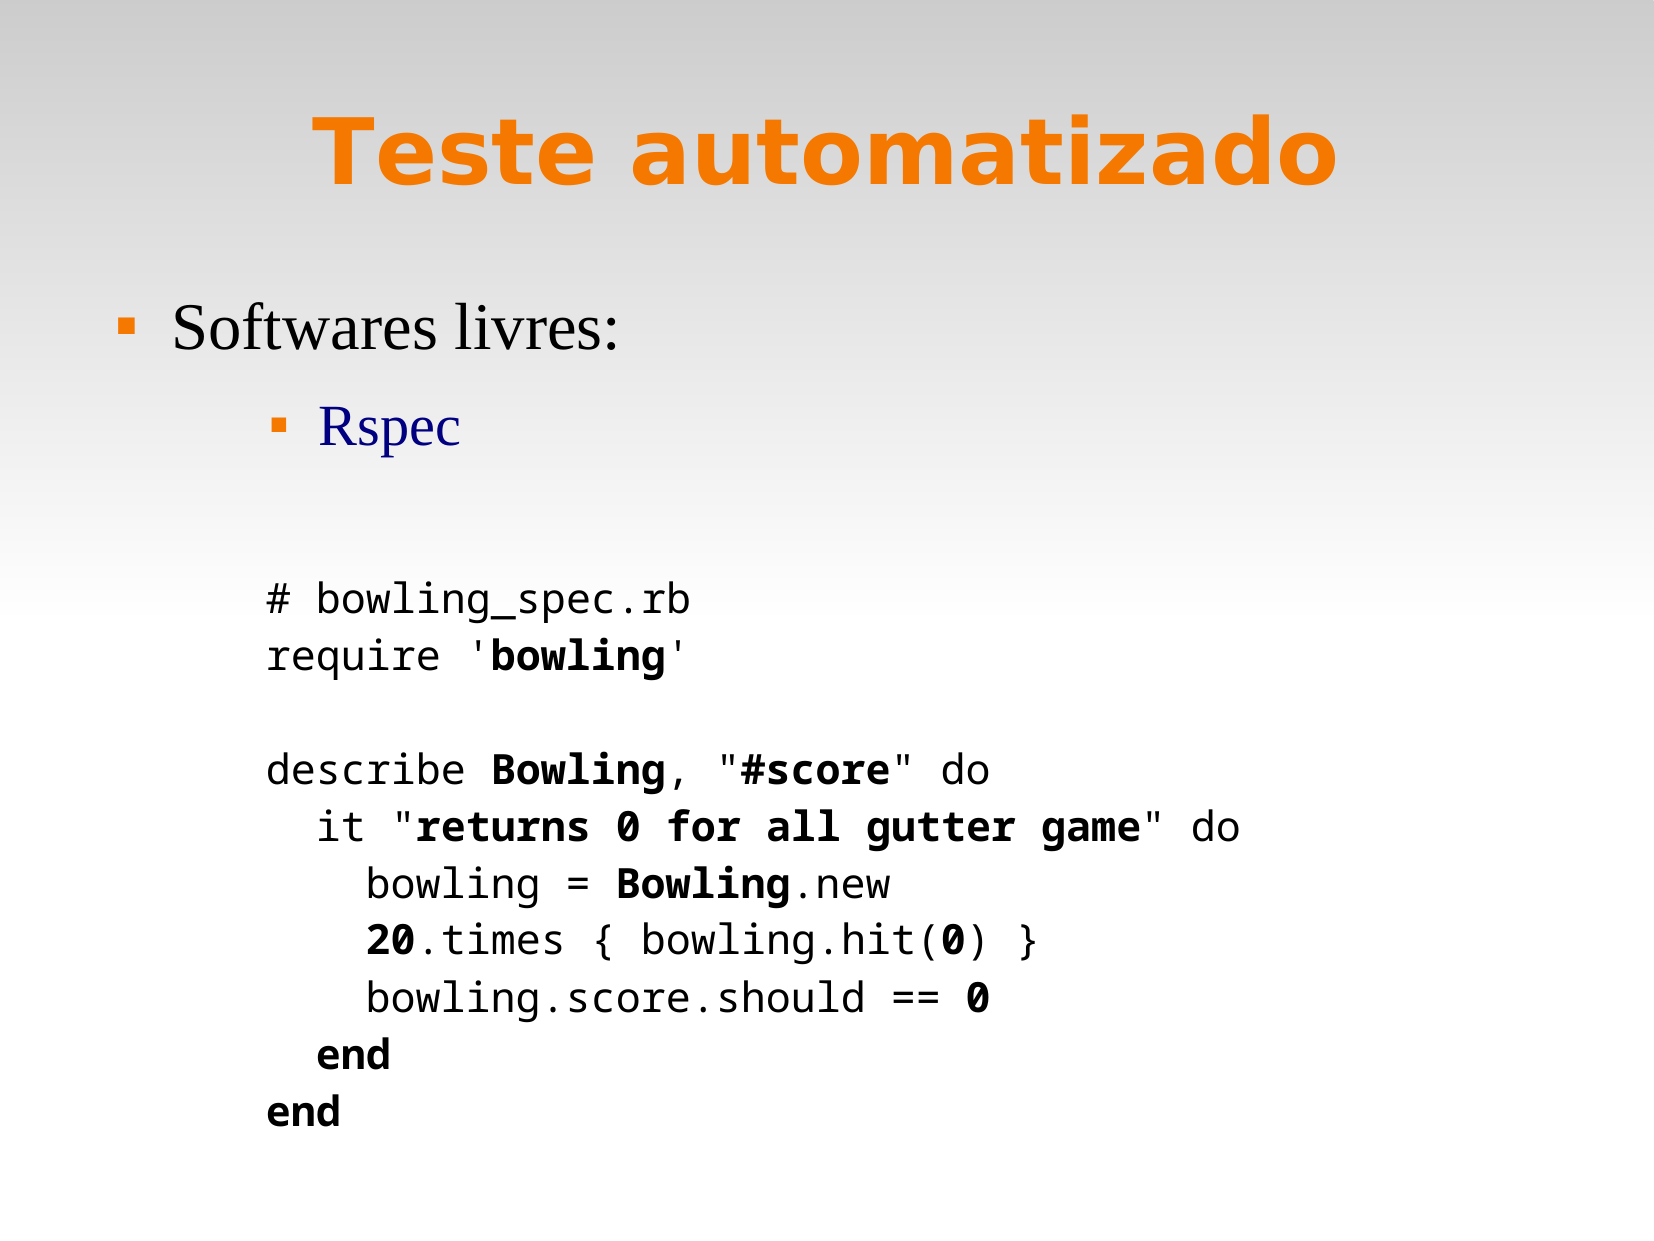

# Teste automatizado
Softwares livres:
Rspec
# bowling_spec.rb
require 'bowling'
describe Bowling, "#score" do
 it "returns 0 for all gutter game" do
 bowling = Bowling.new
 20.times { bowling.hit(0) }
 bowling.score.should == 0
 end
end